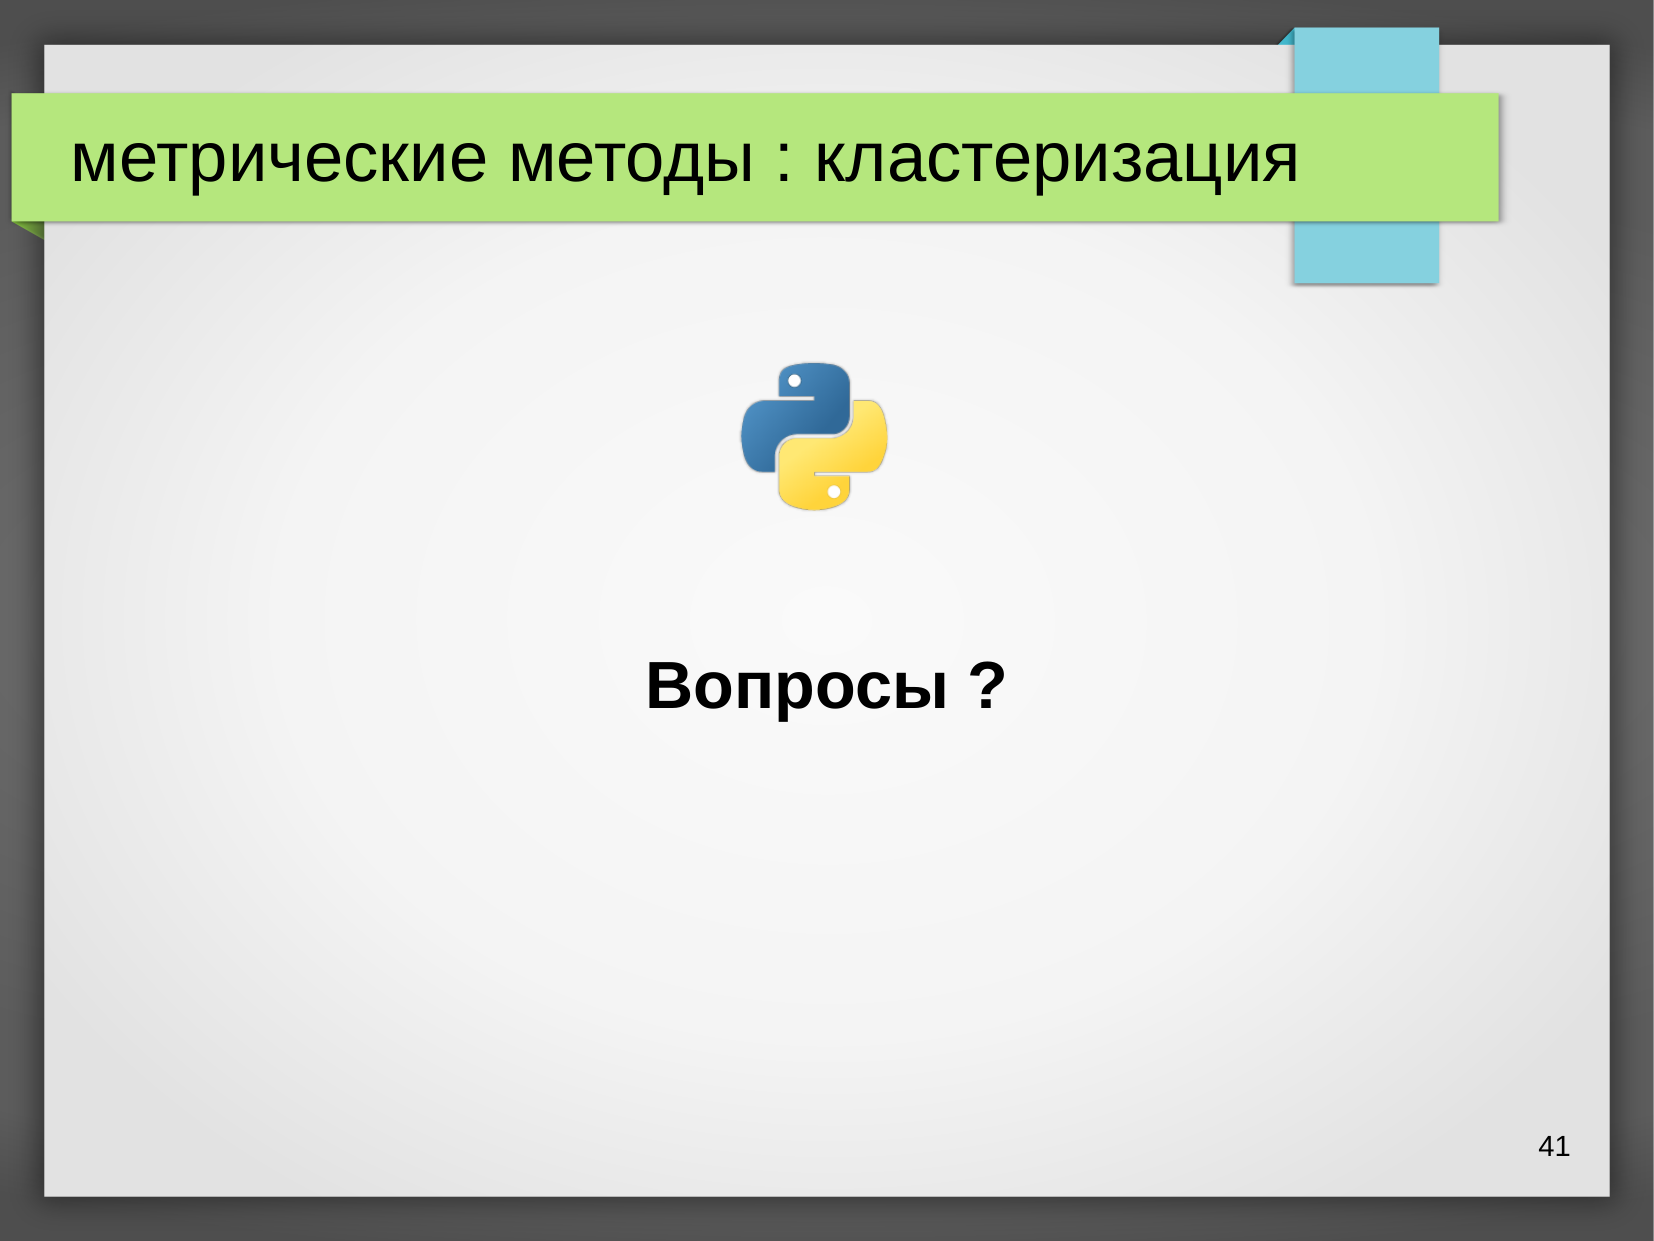

метрические методы : кластеризация
# Вопросы ?
41